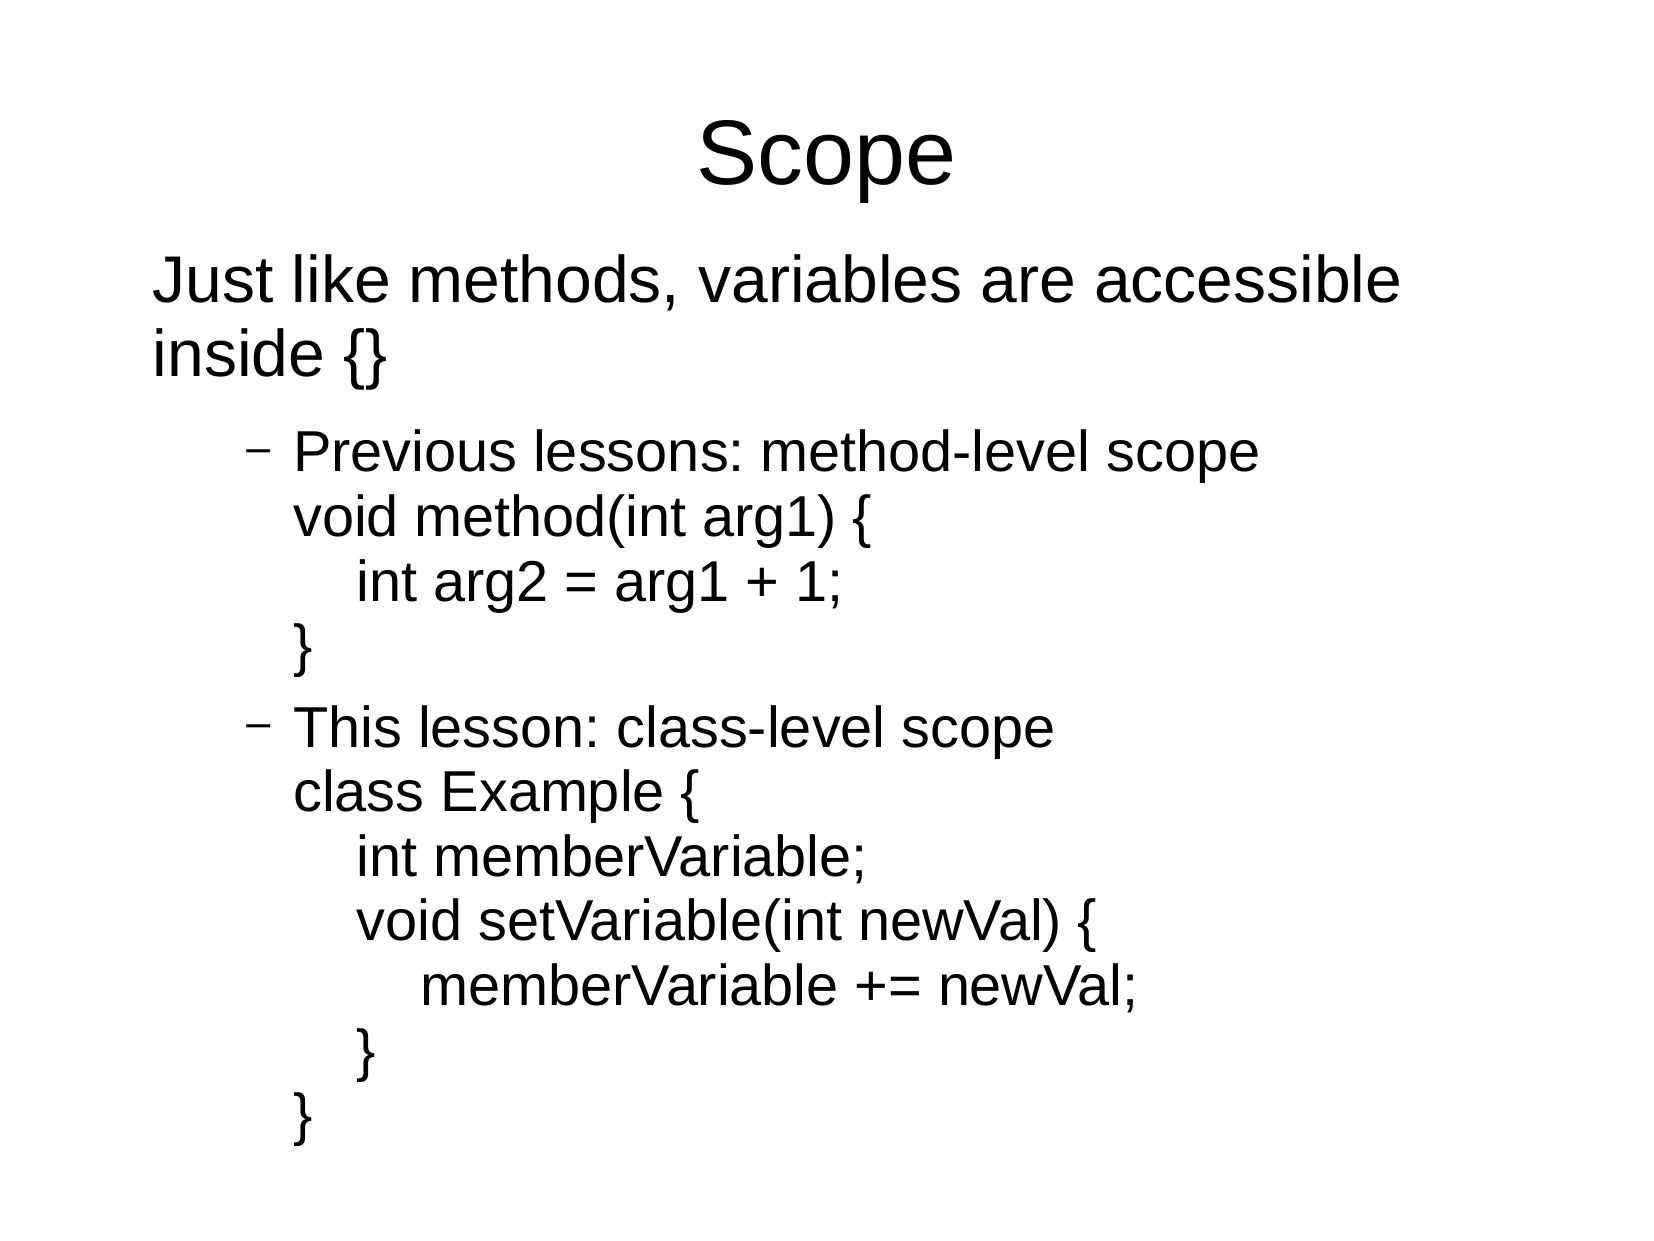

# Scope
Just like methods, variables are accessible inside {}
Previous lessons: method-level scope
void method(int arg1) {
 int arg2 = arg1 + 1;
}
This lesson: class-level scope
class Example {
 int memberVariable;
 void setVariable(int newVal) {
 memberVariable += newVal;
 }
}